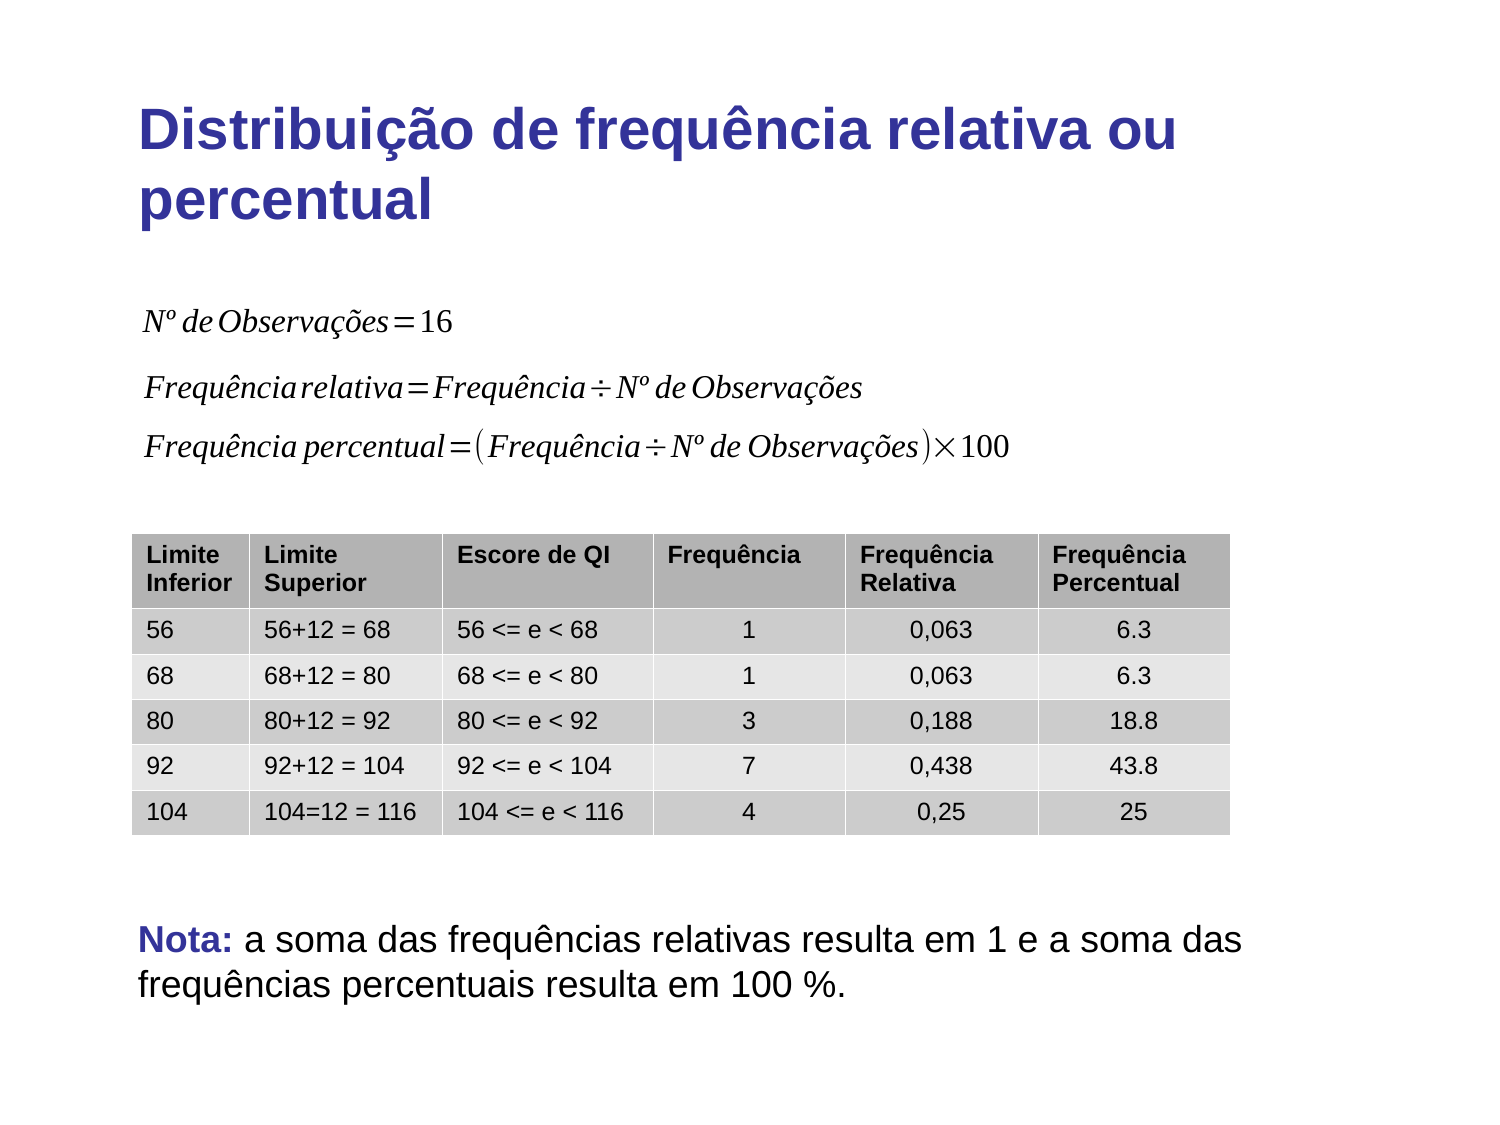

Distribuição de frequência relativa ou percentual
| Limite Inferior | Limite Superior | Escore de QI | Frequência | Frequência Relativa | Frequência Percentual |
| --- | --- | --- | --- | --- | --- |
| 56 | 56+12 = 68 | 56 <= e < 68 | 1 | 0,063 | 6.3 |
| 68 | 68+12 = 80 | 68 <= e < 80 | 1 | 0,063 | 6.3 |
| 80 | 80+12 = 92 | 80 <= e < 92 | 3 | 0,188 | 18.8 |
| 92 | 92+12 = 104 | 92 <= e < 104 | 7 | 0,438 | 43.8 |
| 104 | 104=12 = 116 | 104 <= e < 116 | 4 | 0,25 | 25 |
Nota: a soma das frequências relativas resulta em 1 e a soma das frequências percentuais resulta em 100 %.